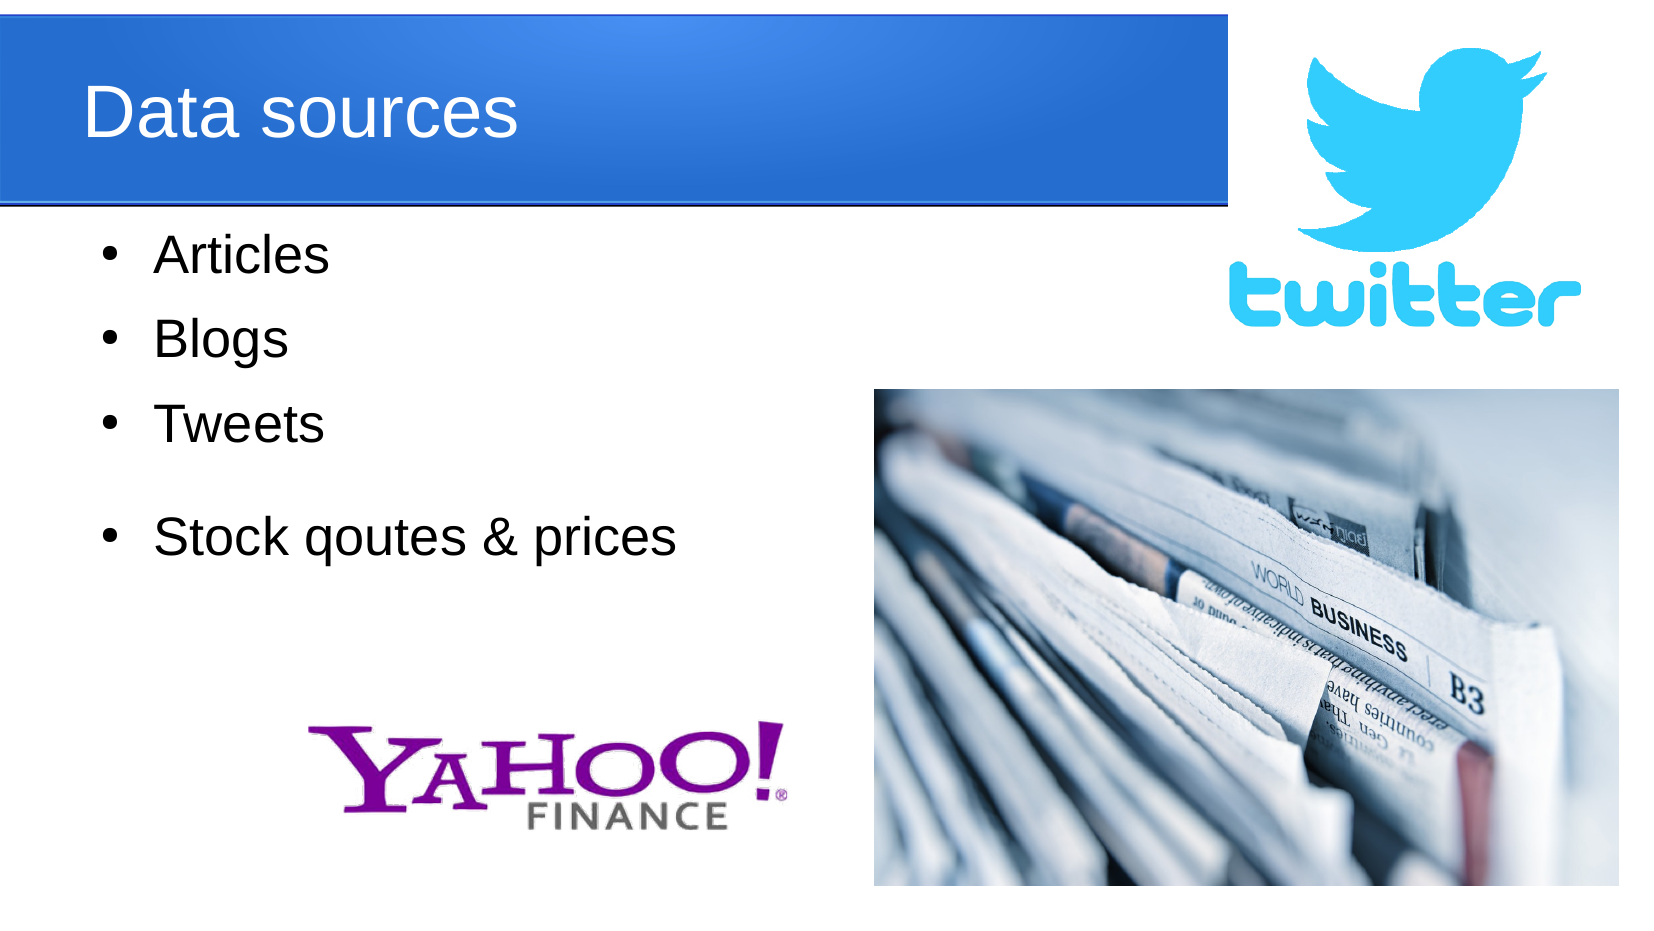

# Data sources
Articles
Blogs
Tweets
Stock qoutes & prices